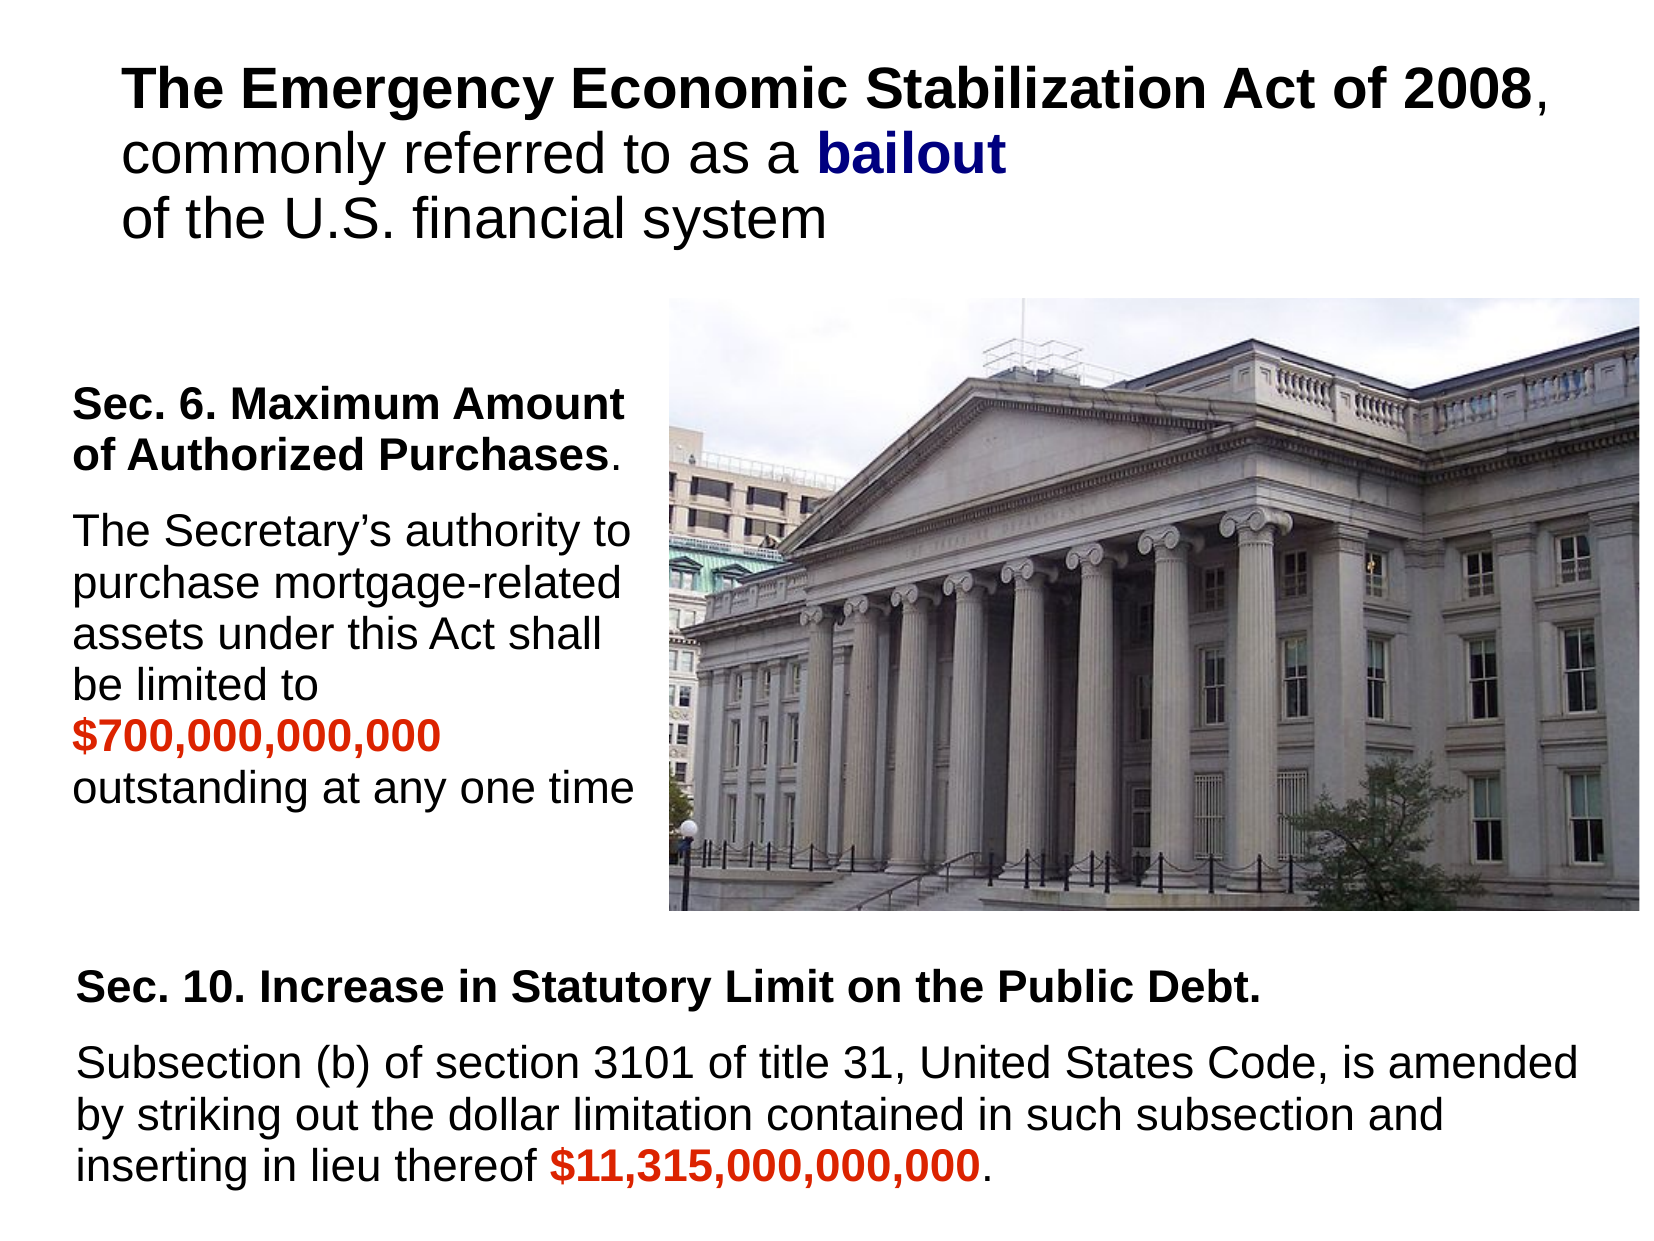

The Emergency Economic Stabilization Act of 2008, commonly referred to as a bailout
of the U.S. financial system
Sec. 6. Maximum Amount of Authorized Purchases.
The Secretary’s authority to purchase mortgage-related assets under this Act shall be limited to $700,000,000,000 outstanding at any one time
Sec. 10. Increase in Statutory Limit on the Public Debt.
Subsection (b) of section 3101 of title 31, United States Code, is amended by striking out the dollar limitation contained in such subsection and inserting in lieu thereof $11,315,000,000,000.